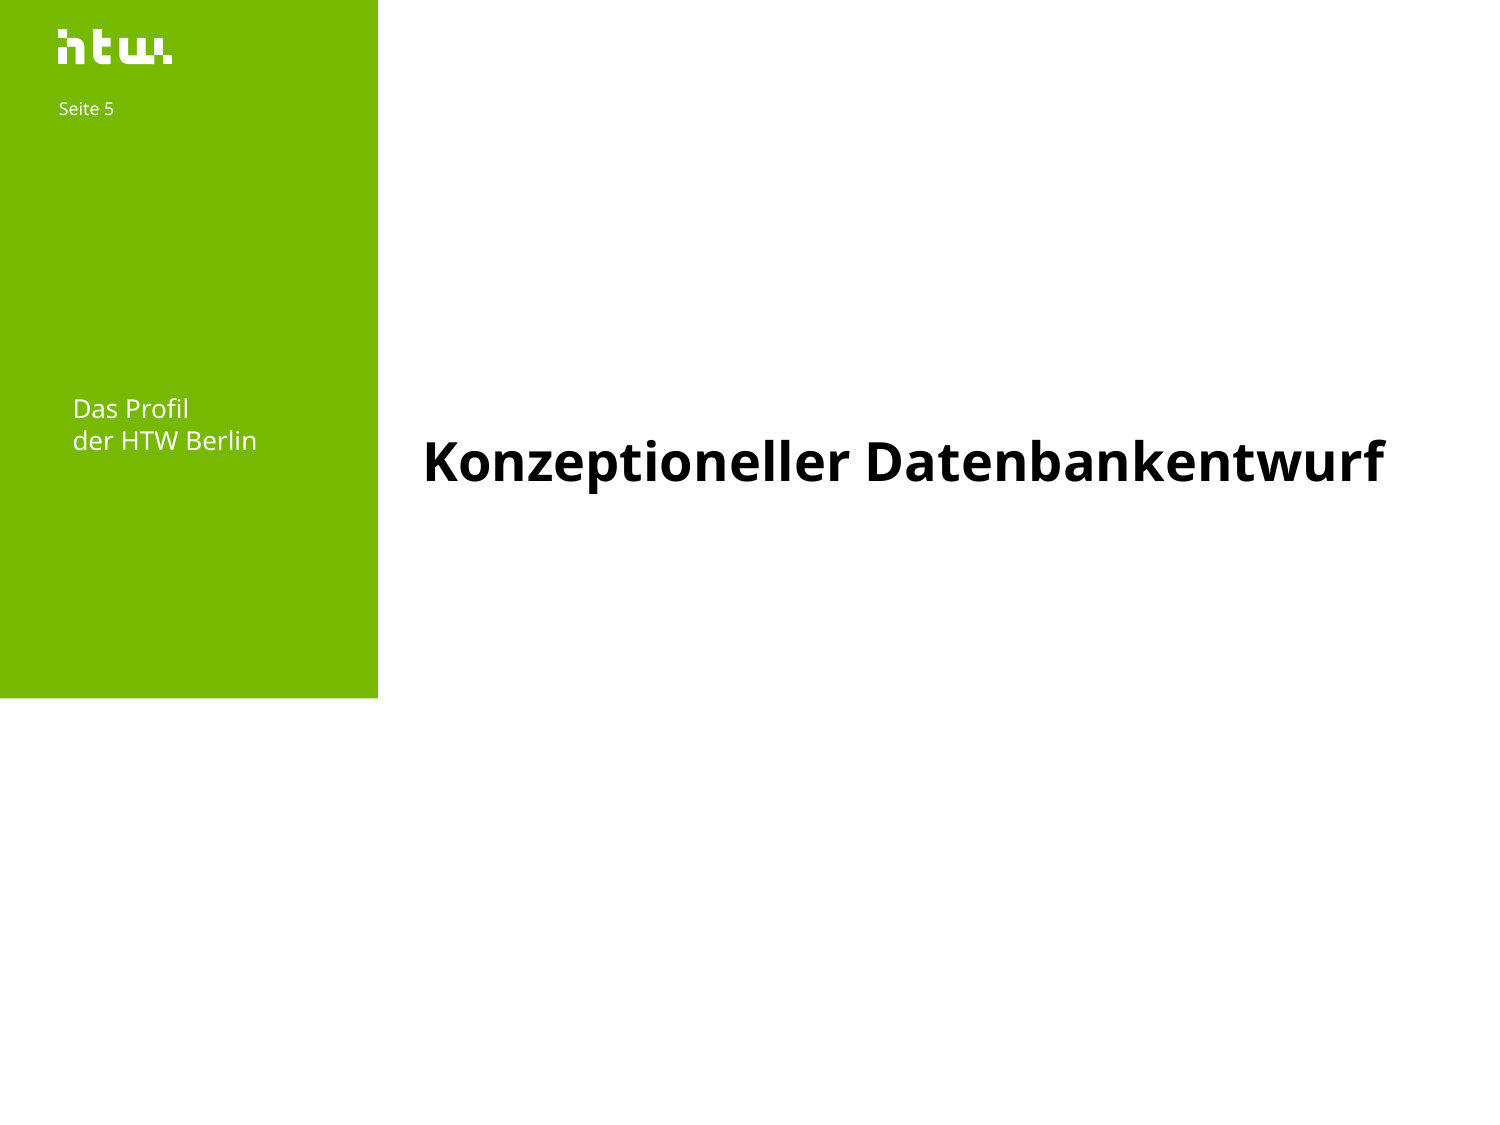

# Das Profil der HTW Berlin
Konzeptioneller Datenbankentwurf